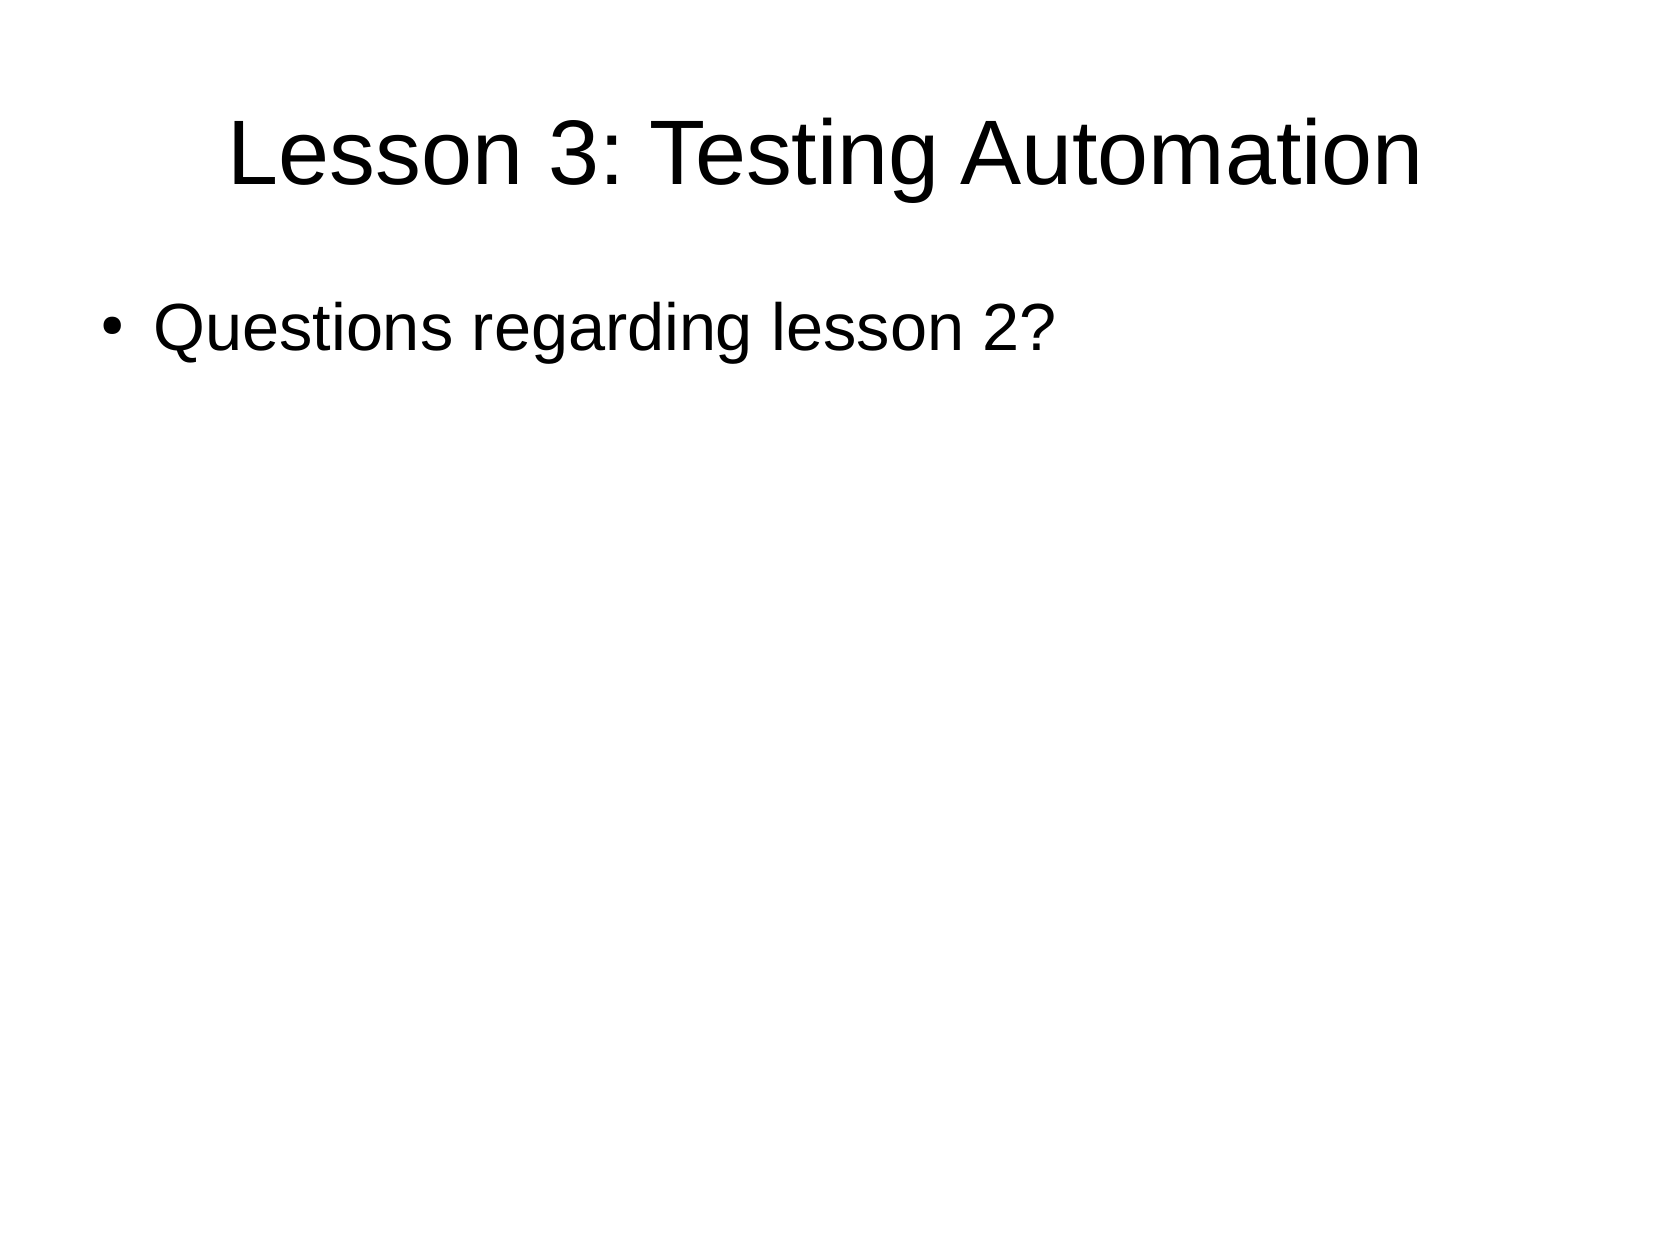

# Lesson 3: Testing Automation
Questions regarding lesson 2?